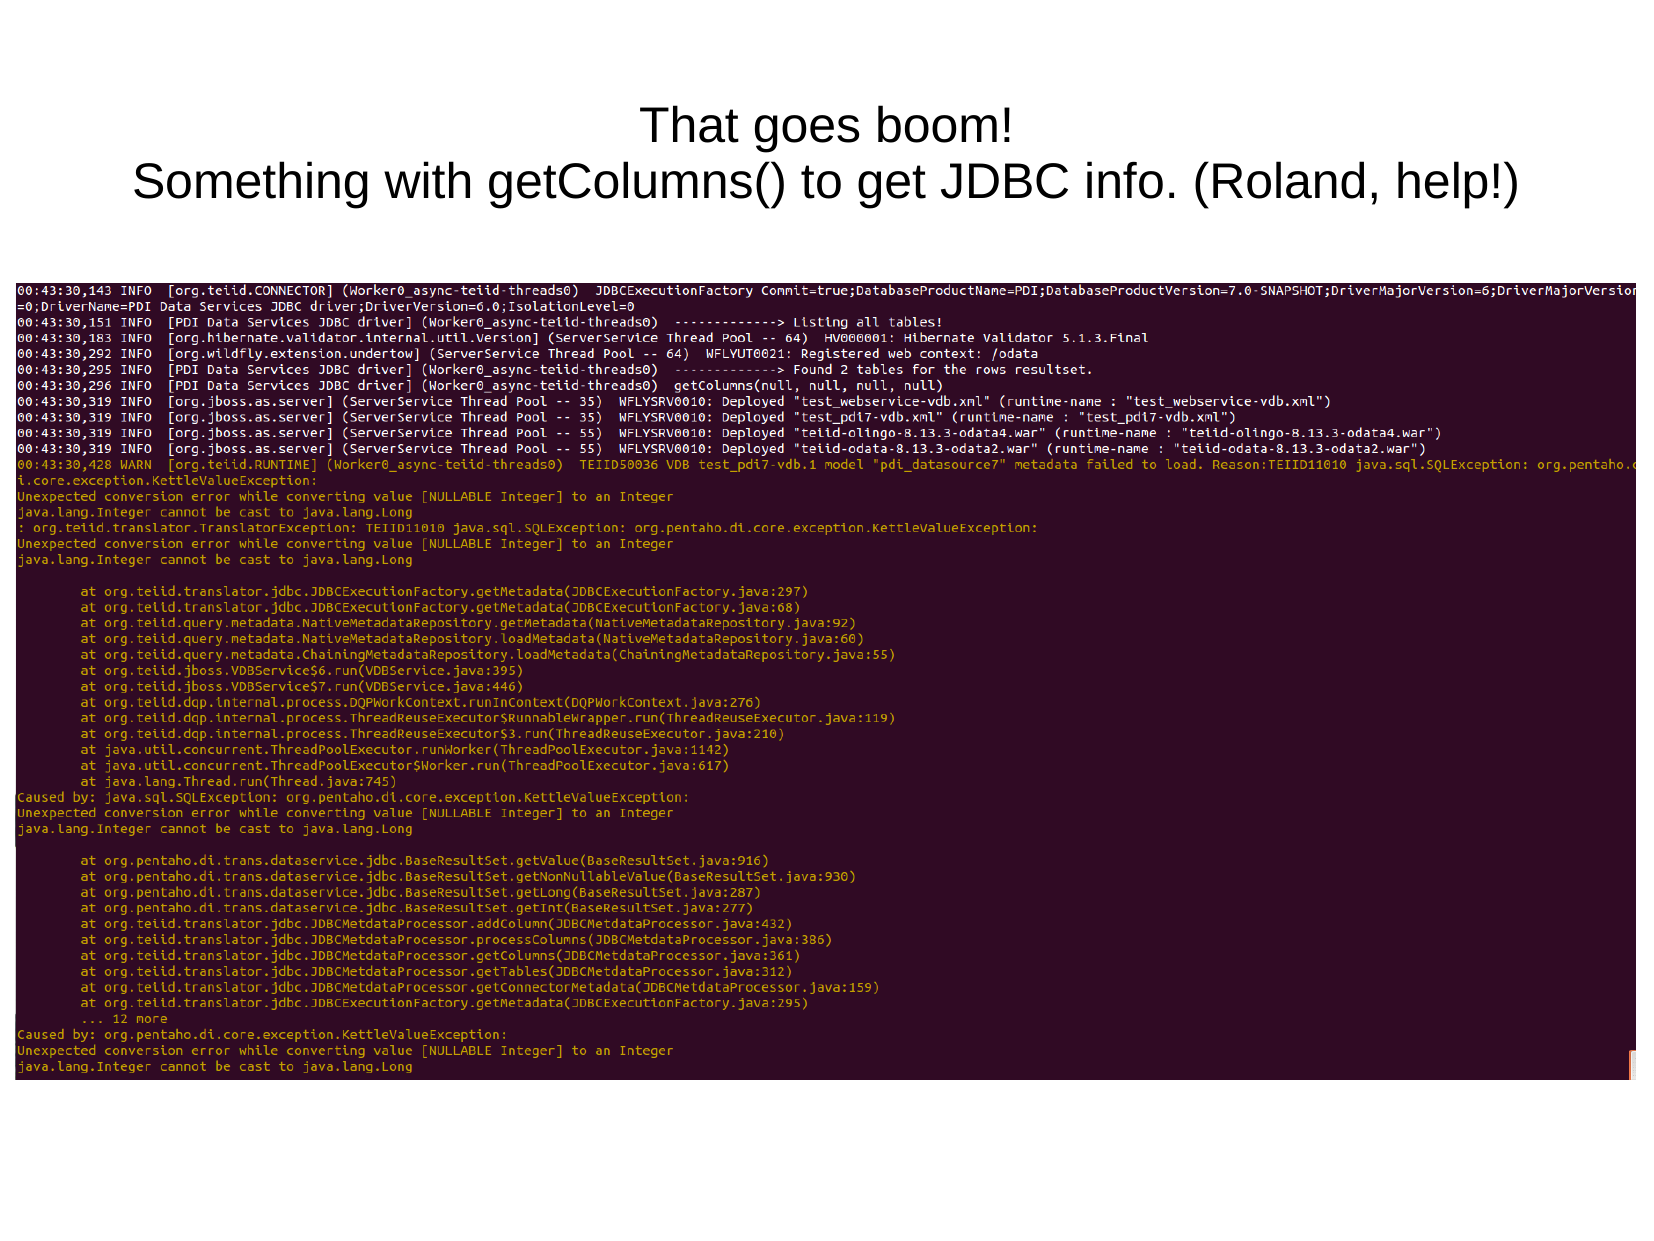

# That goes boom! Something with getColumns() to get JDBC info. (Roland, help!)